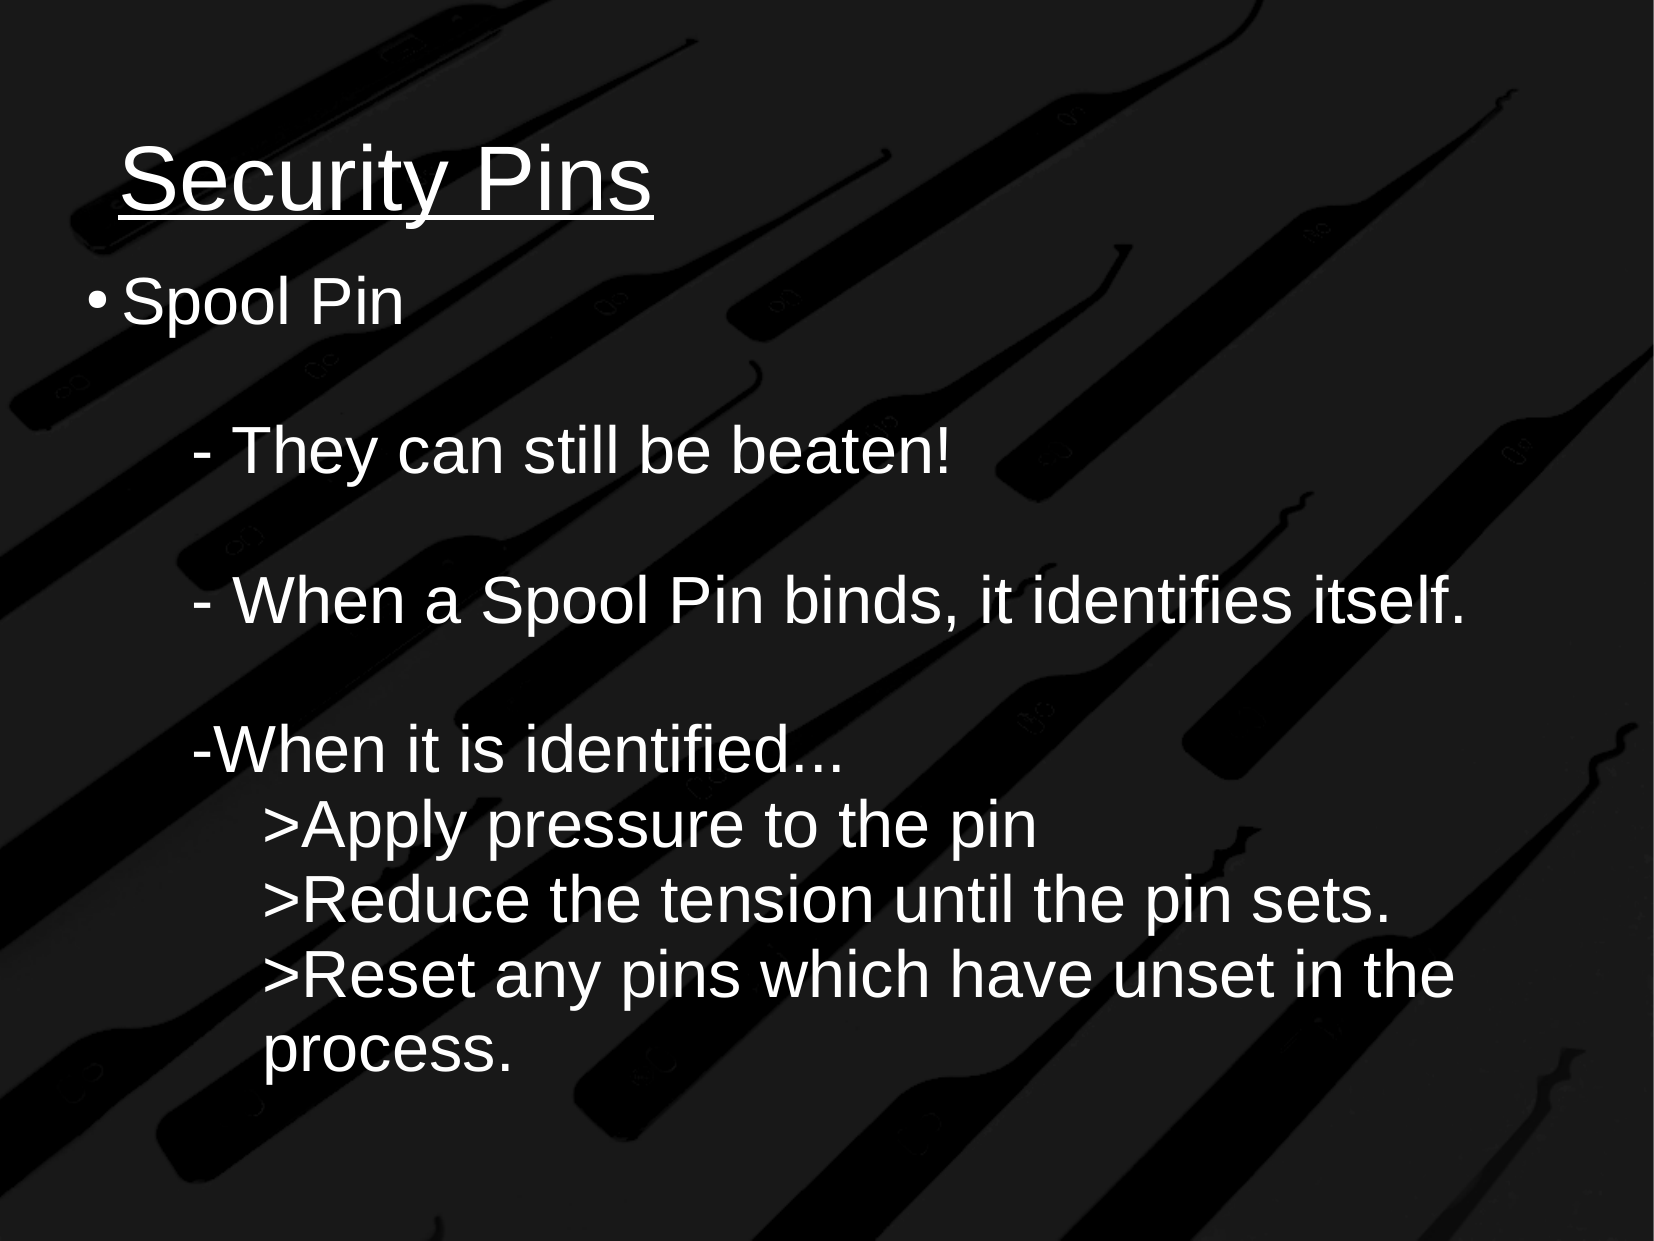

# Security Pins
Spool Pin
- They can still be beaten!
- When a Spool Pin binds, it identifies itself.
-When it is identified...
>Apply pressure to the pin
>Reduce the tension until the pin sets.
>Reset any pins which have unset in the process.